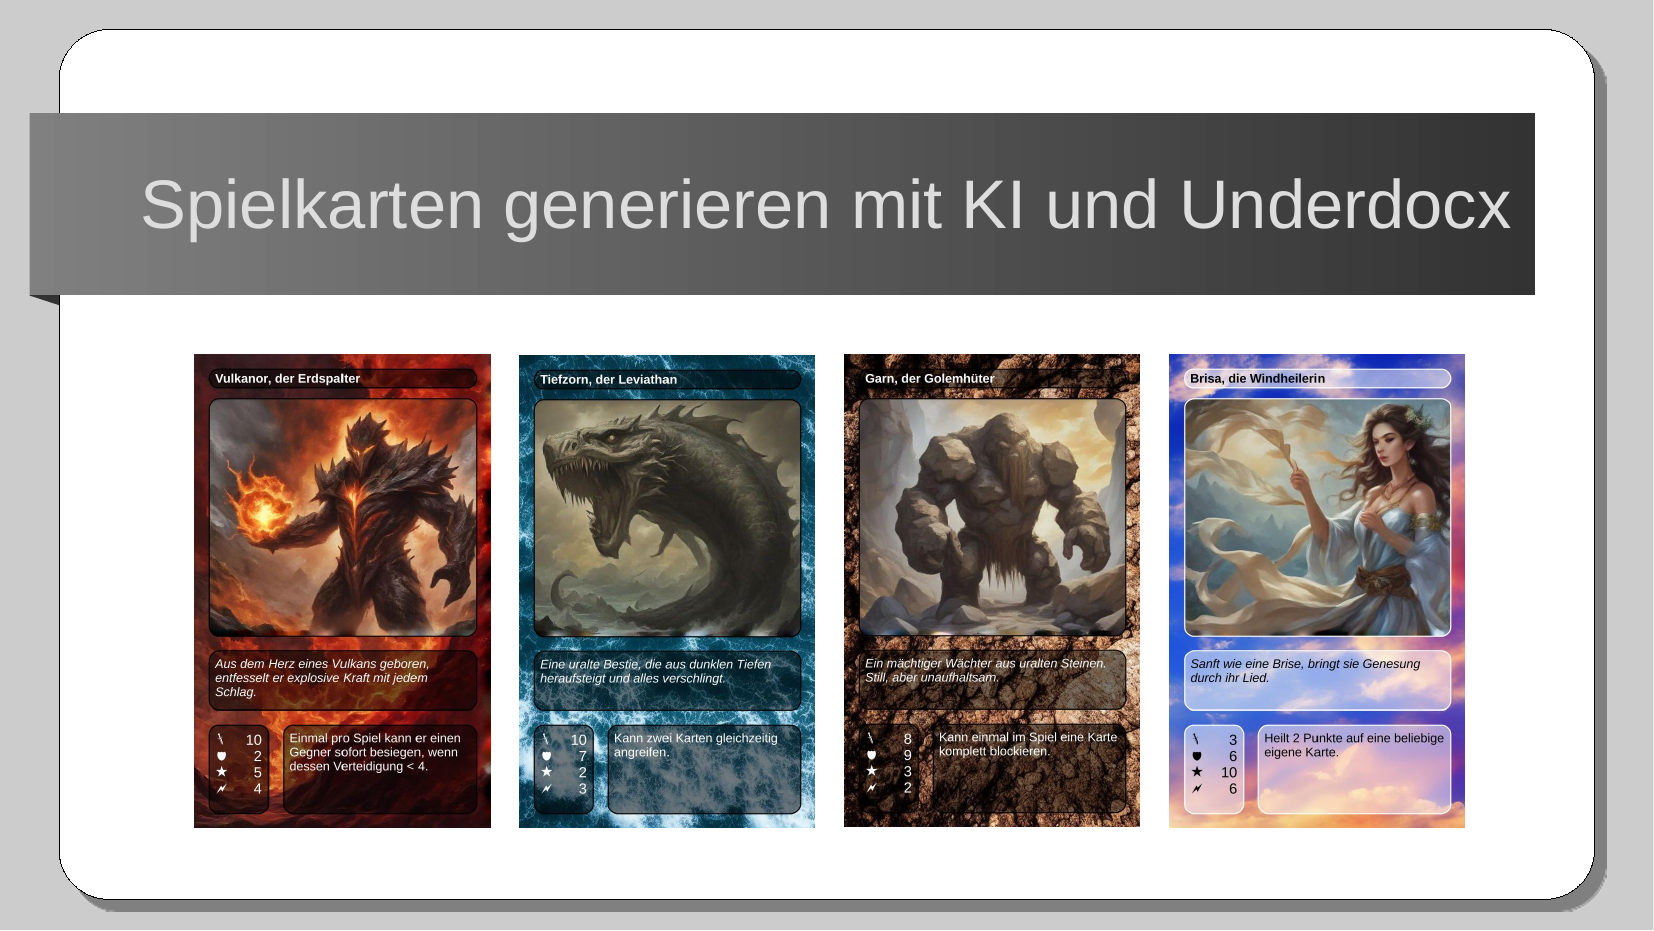

# Spielkarten generieren mit KI und Underdocx